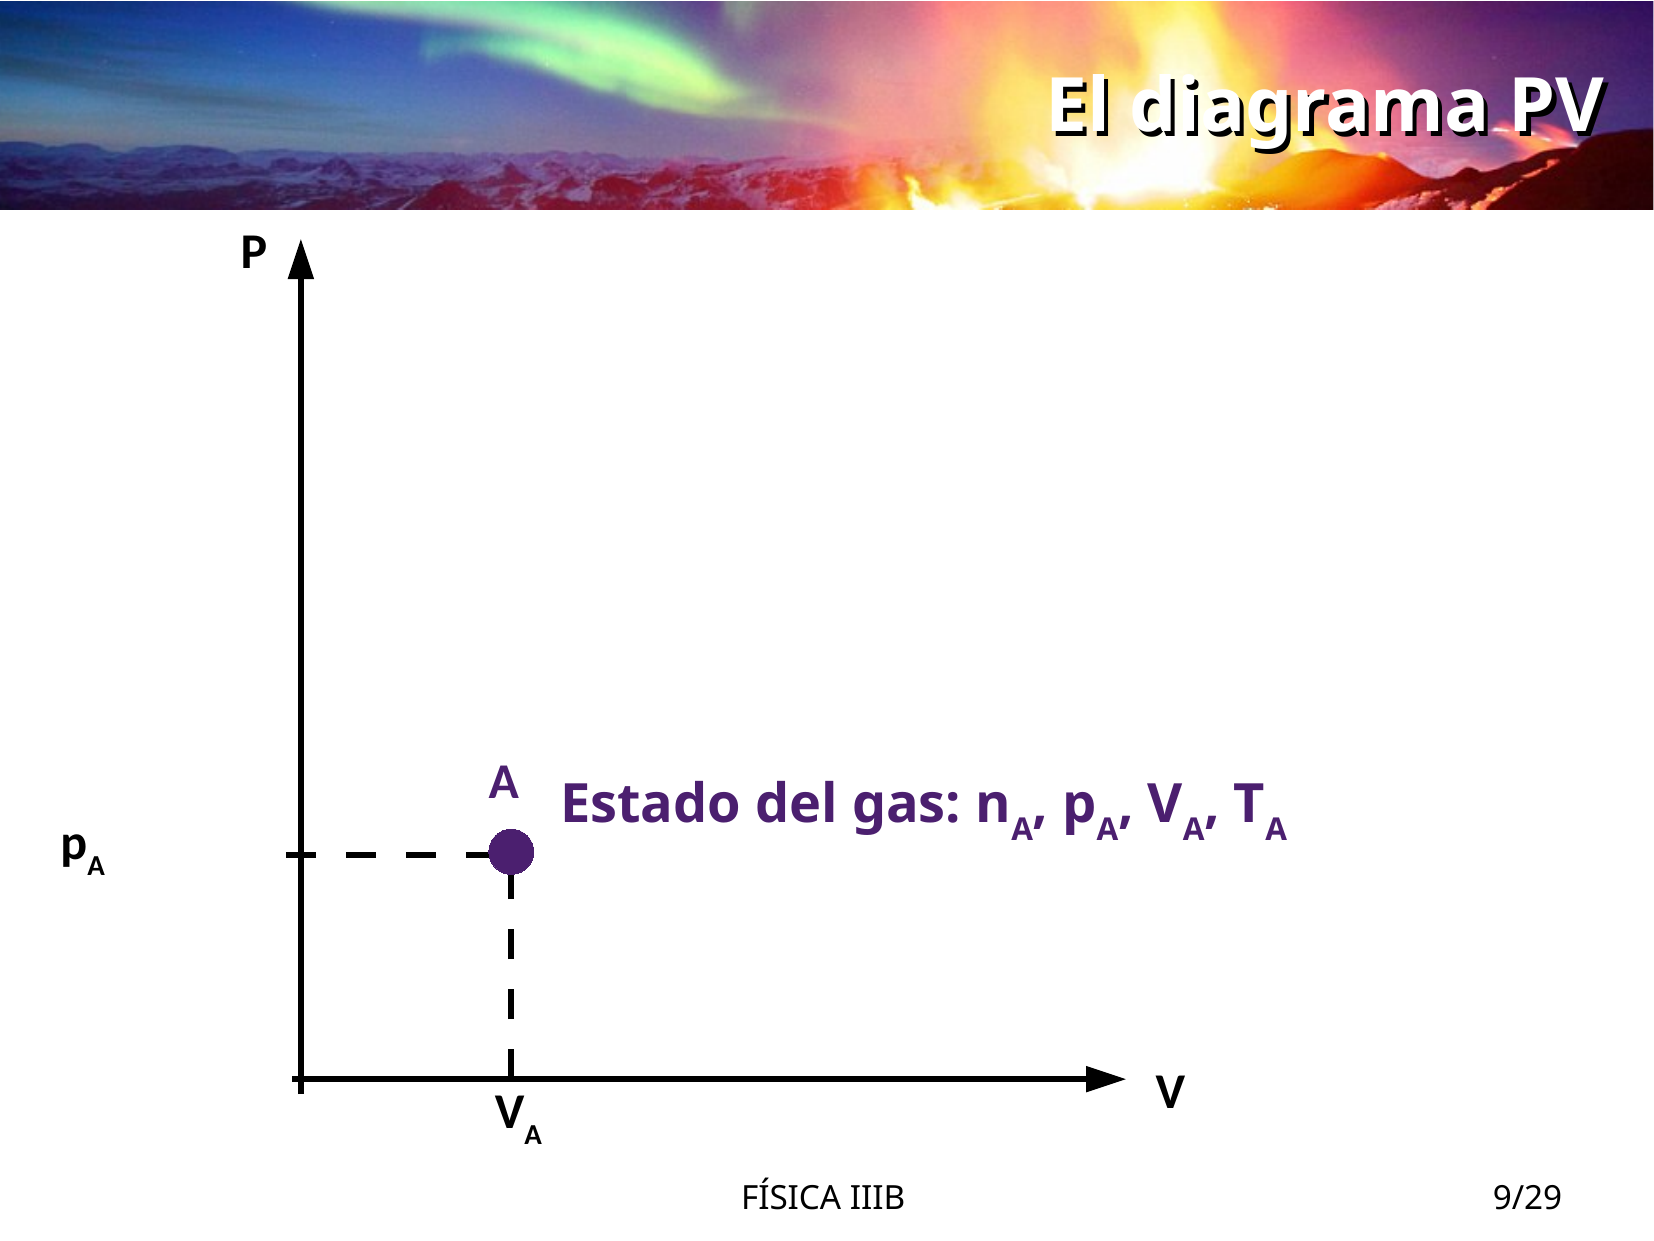

# El diagrama PV
P
V
A
pA
VA
Estado del gas: nA, pA, VA, TA
FÍSICA IIIB
9